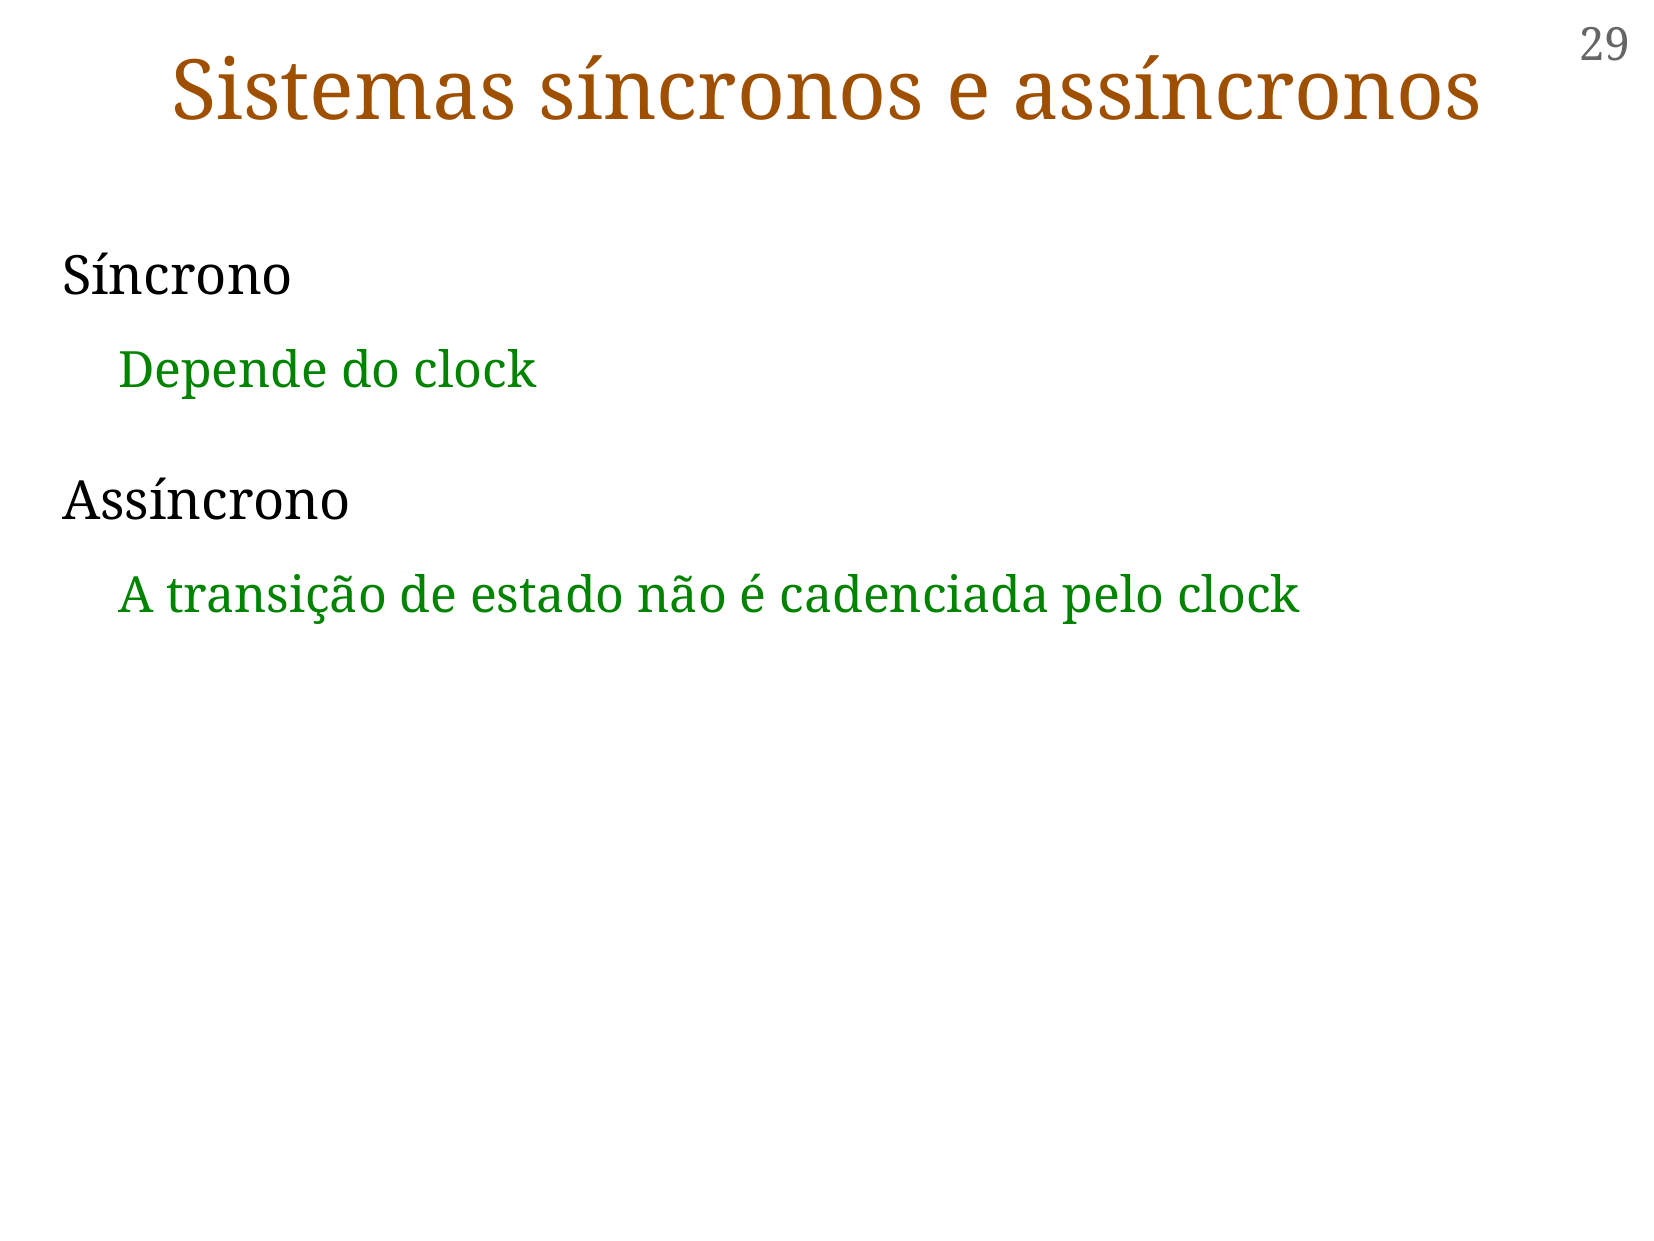

29
# Sistemas síncronos e assíncronos
Síncrono
Depende do clock
Assíncrono
A transição de estado não é cadenciada pelo clock